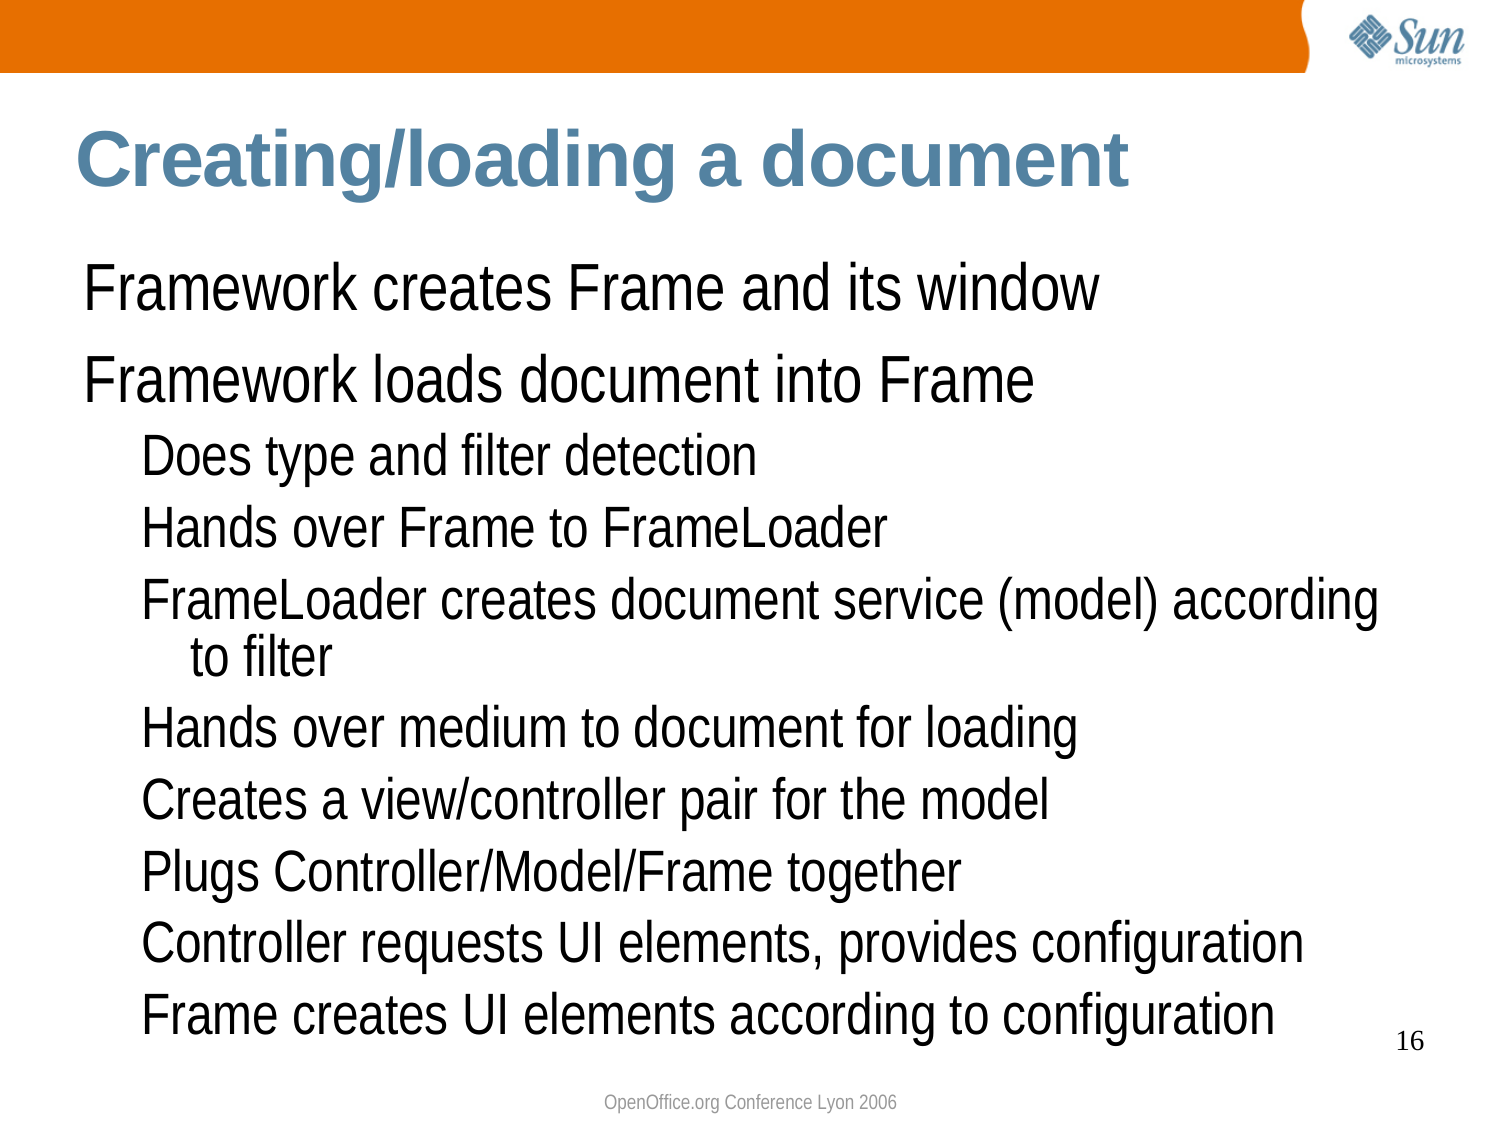

# Creating/loading a document
Framework creates Frame and its window
Framework loads document into Frame
Does type and filter detection
Hands over Frame to FrameLoader
FrameLoader creates document service (model) according to filter
Hands over medium to document for loading
Creates a view/controller pair for the model
Plugs Controller/Model/Frame together
Controller requests UI elements, provides configuration
Frame creates UI elements according to configuration